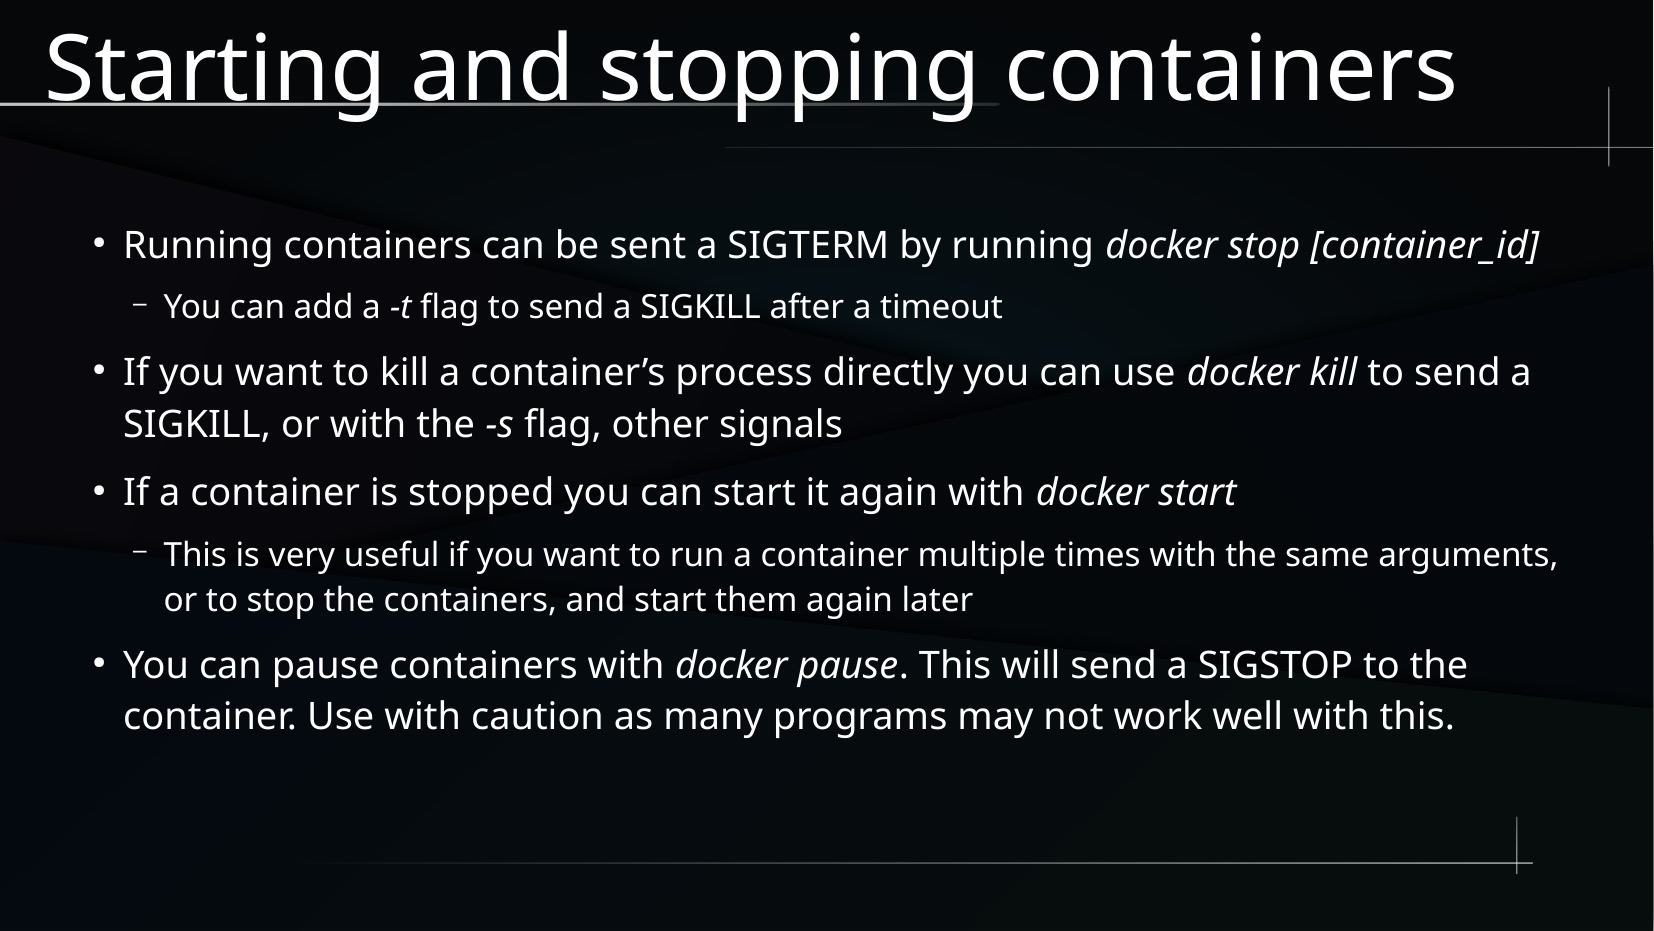

# Starting and stopping containers
Running containers can be sent a SIGTERM by running docker stop [container_id]
You can add a -t flag to send a SIGKILL after a timeout
If you want to kill a container’s process directly you can use docker kill to send a SIGKILL, or with the -s flag, other signals
If a container is stopped you can start it again with docker start
This is very useful if you want to run a container multiple times with the same arguments, or to stop the containers, and start them again later
You can pause containers with docker pause. This will send a SIGSTOP to the container. Use with caution as many programs may not work well with this.